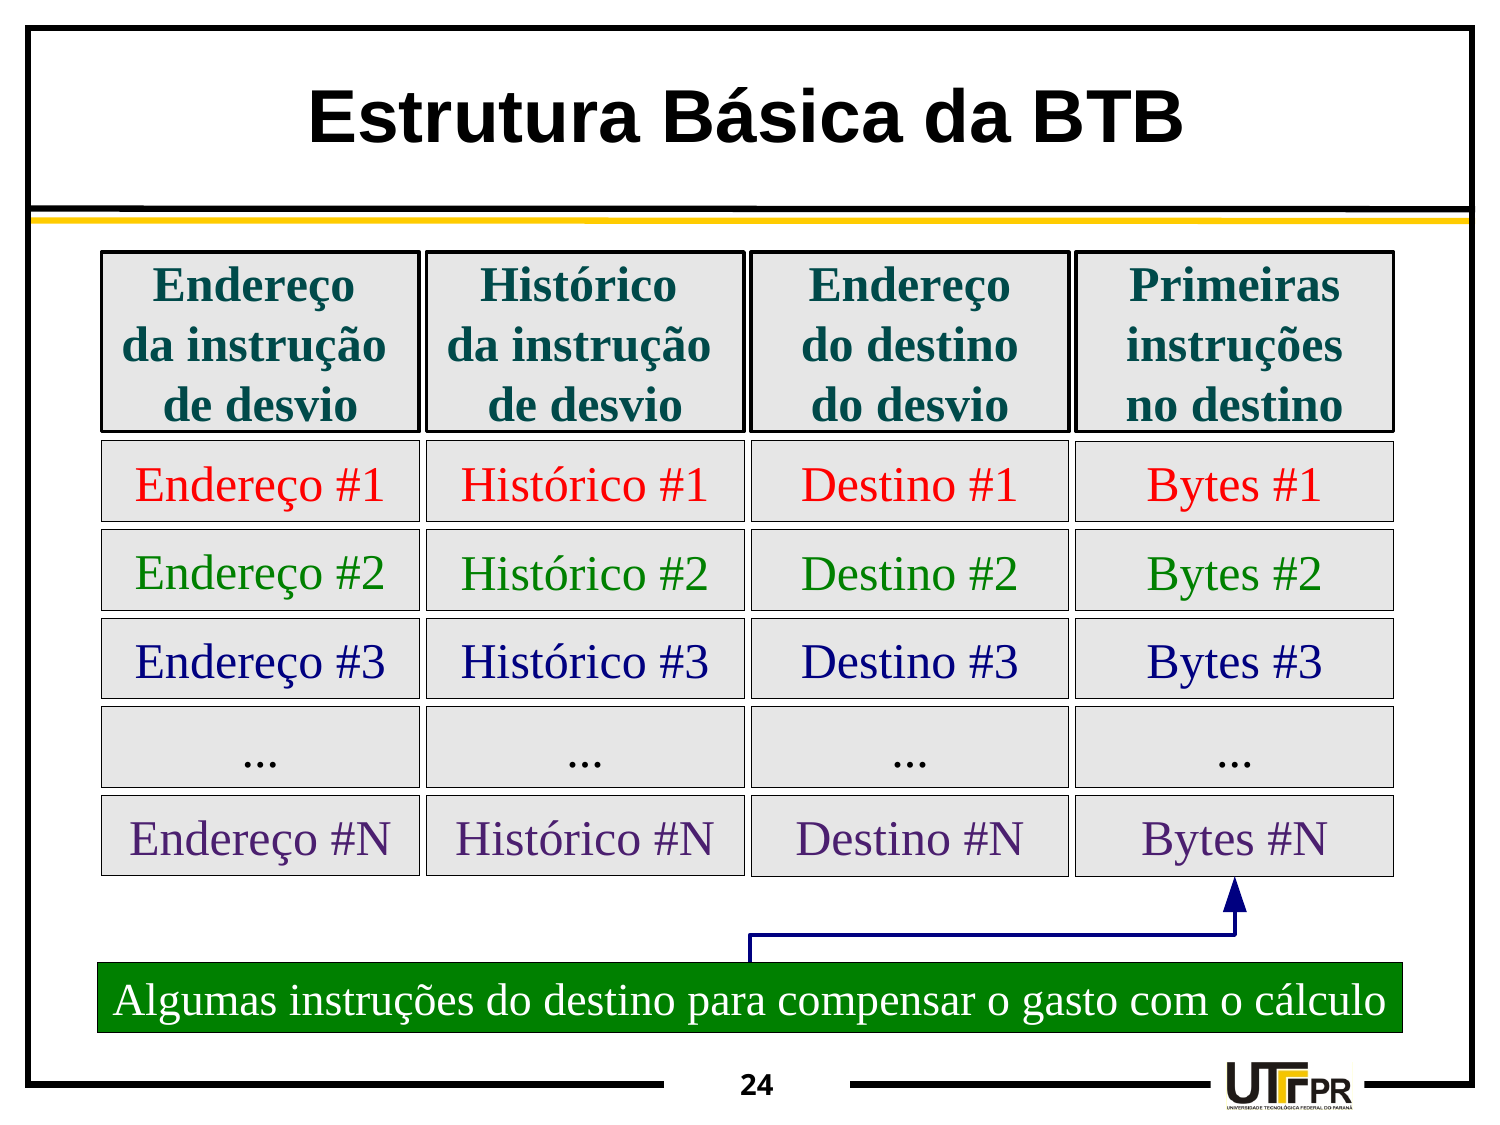

# Estrutura Básica da BTB
Endereço
da instrução
de desvio
Histórico
da instrução
de desvio
Endereço
do destino
do desvio
Primeiras
instruções
no destino
Endereço #1
Histórico #1
Destino #1
Bytes #1
Endereço #2
Histórico #2
Destino #2
Bytes #2
Endereço #3
Histórico #3
Destino #3
Bytes #3
...
...
...
...
Endereço #N
Histórico #N
Destino #N
Bytes #N
Algumas instruções do destino para compensar o gasto com o cálculo